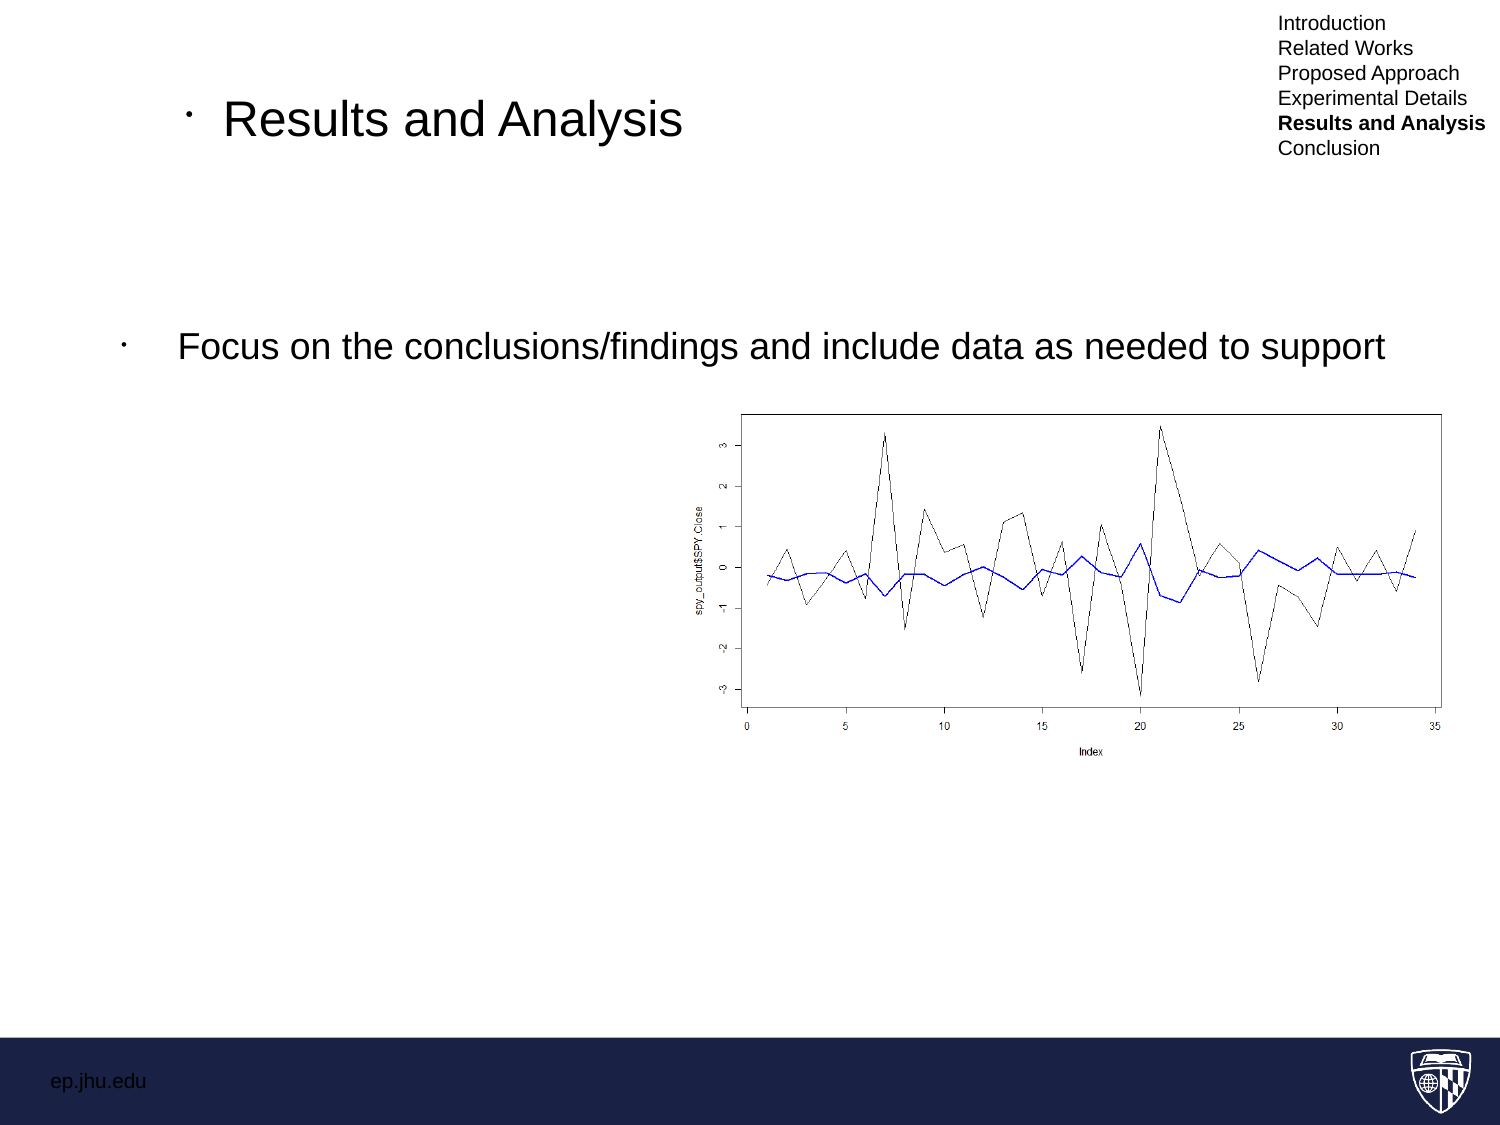

Introduction
Related Works
Proposed Approach
Experimental Details
Results and Analysis
Conclusion
# Results and Analysis
Focus on the conclusions/findings and include data as needed to support